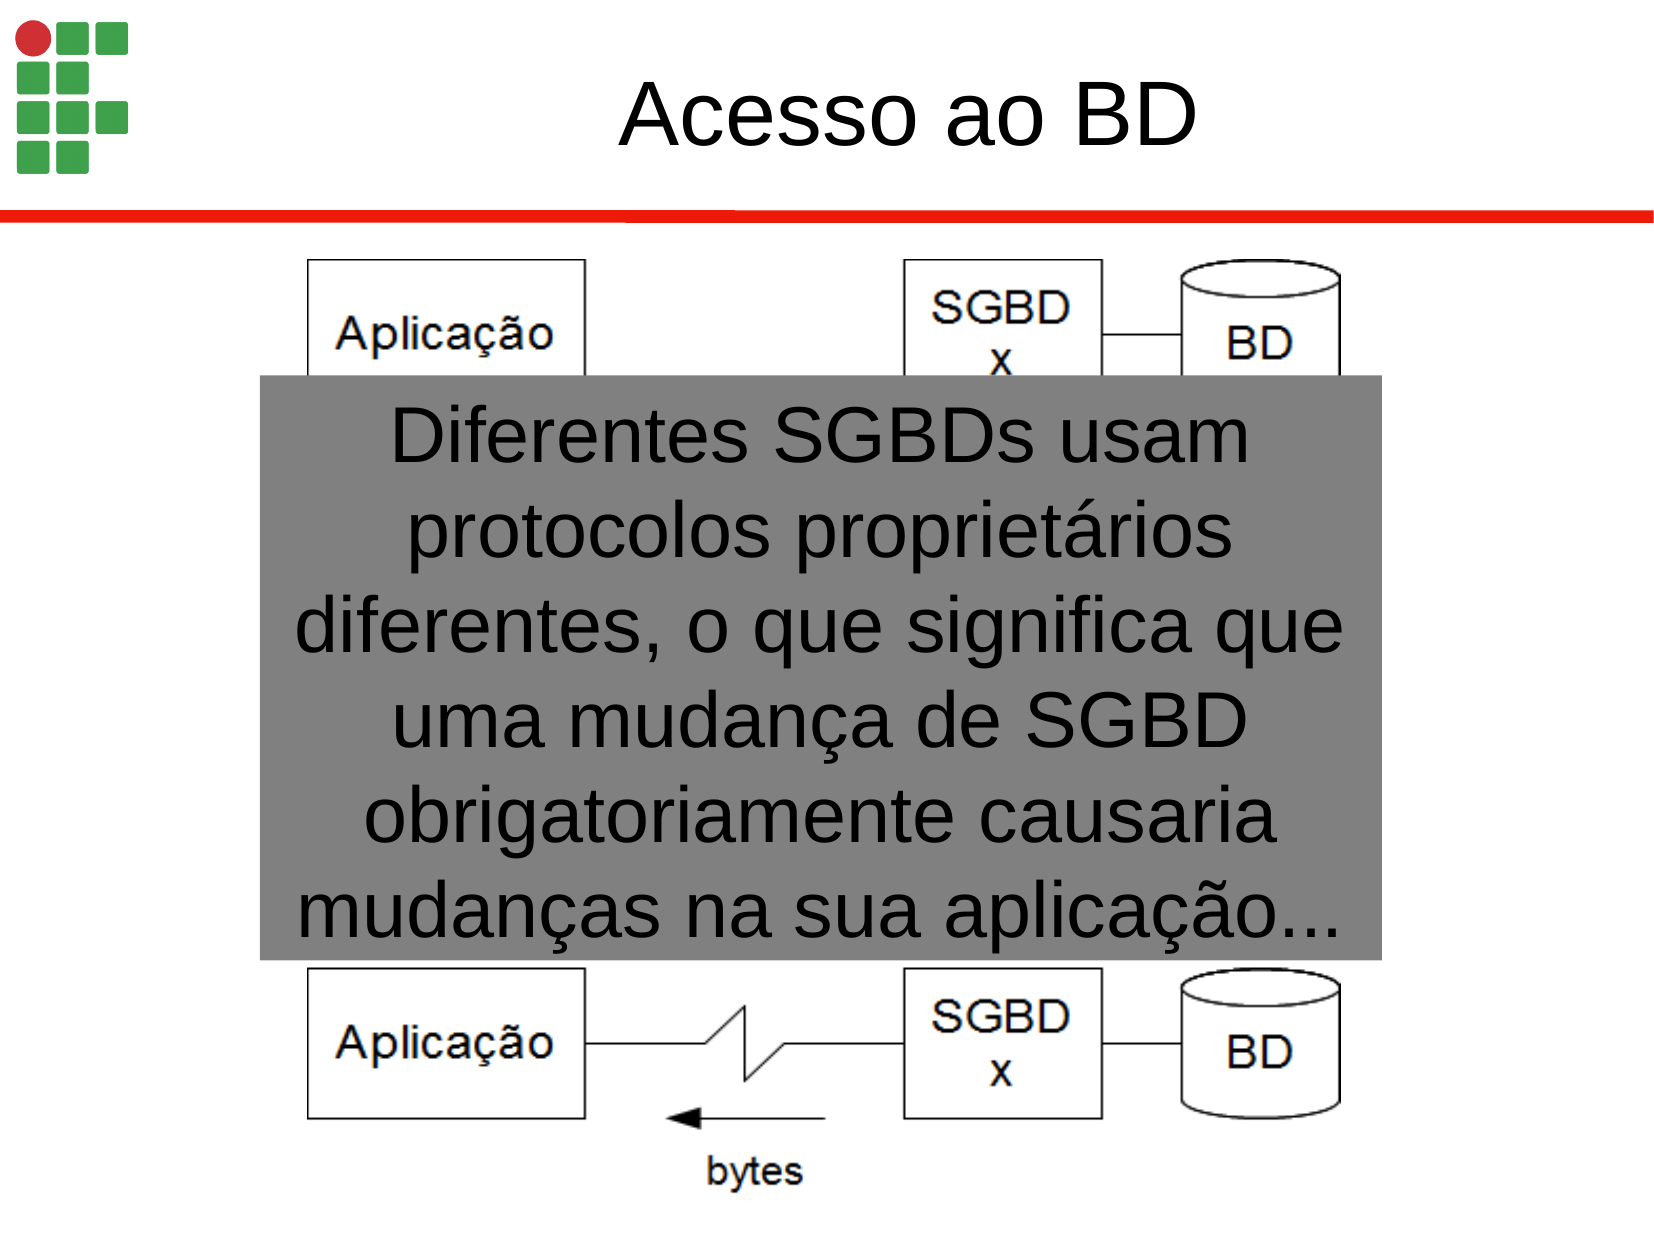

Acesso ao BD
Diferentes SGBDs usam protocolos proprietários diferentes, o que significa que uma mudança de SGBD obrigatoriamente causaria mudanças na sua aplicação...